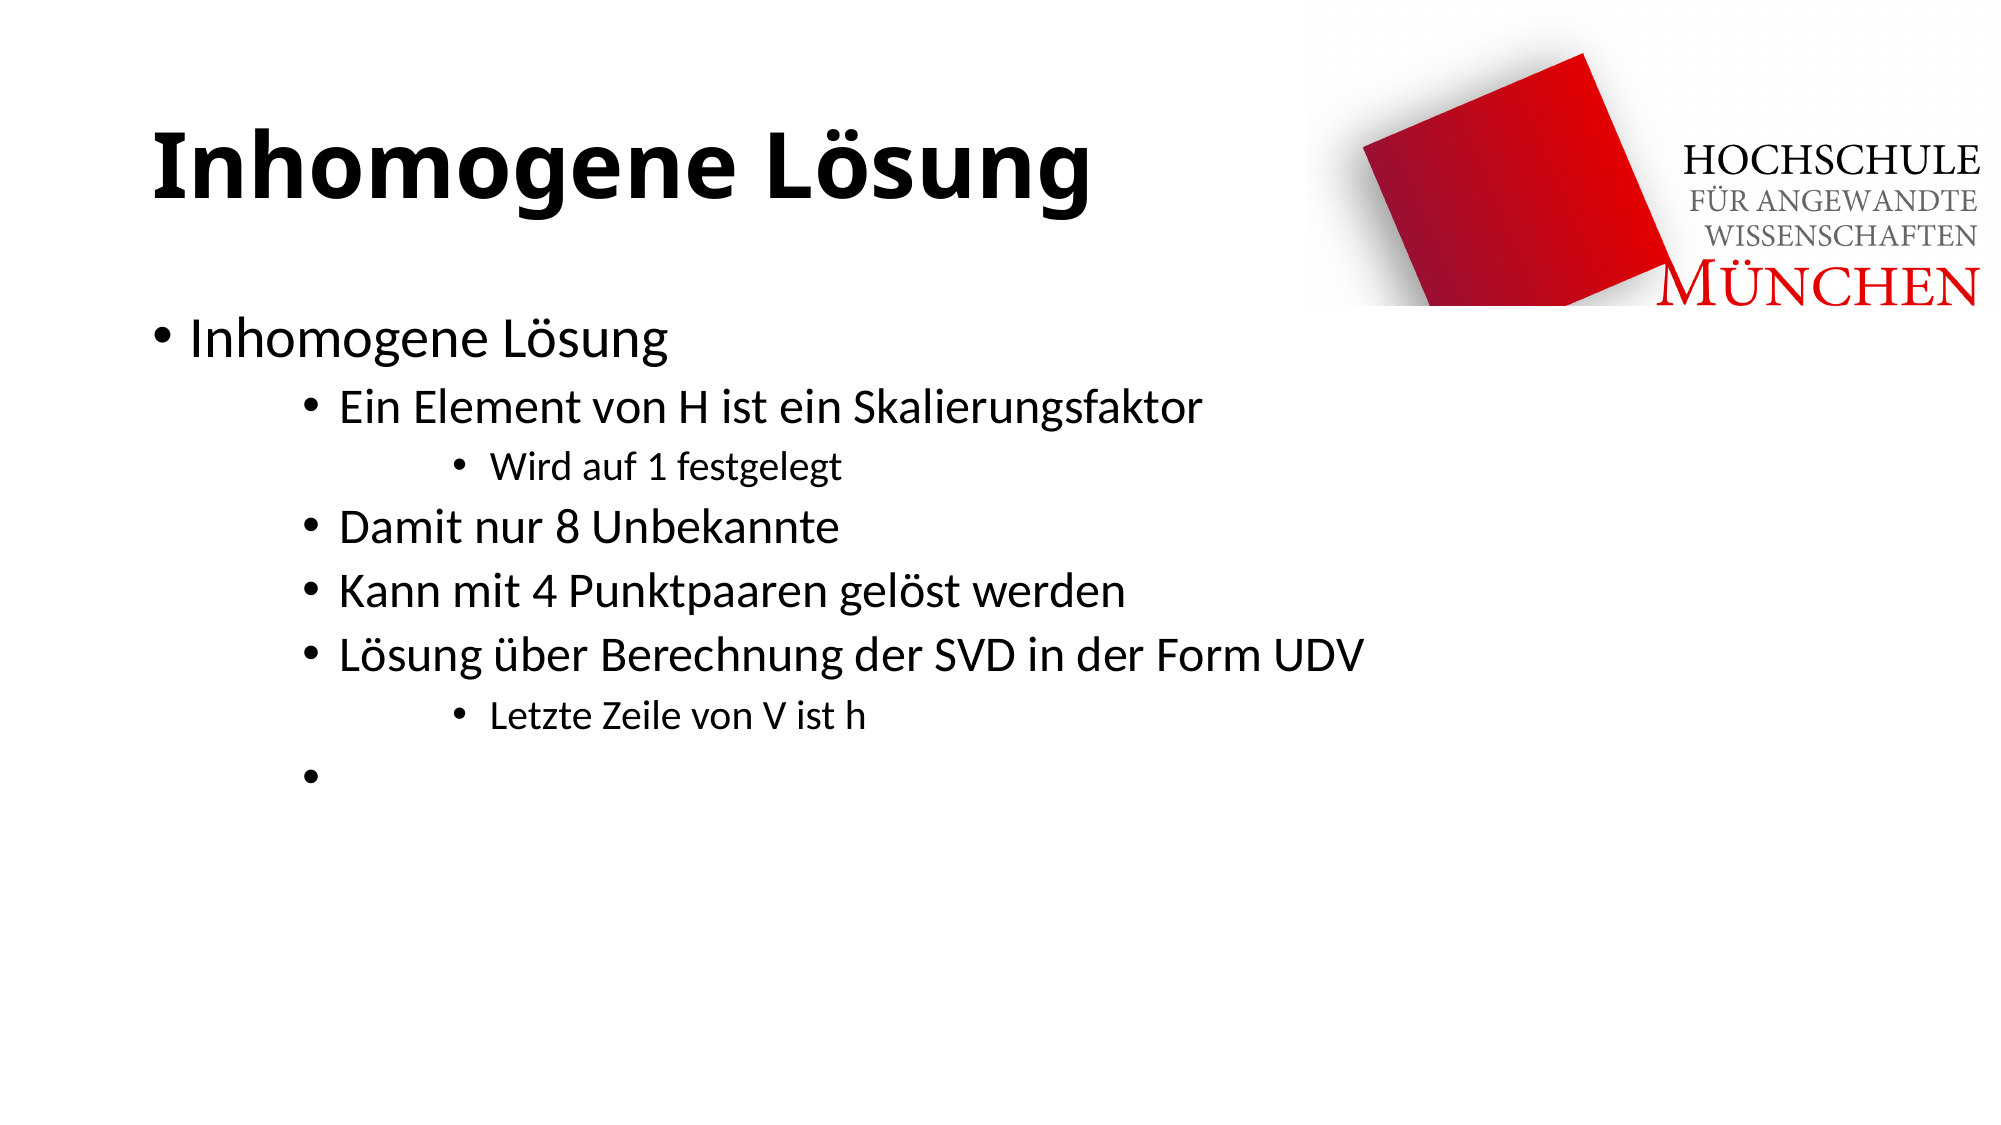

# Inhomogene Lösung
Inhomogene Lösung
Ein Element von H ist ein Skalierungsfaktor
Wird auf 1 festgelegt
Damit nur 8 Unbekannte
Kann mit 4 Punktpaaren gelöst werden
Lösung über Berechnung der SVD in der Form UDV
Letzte Zeile von V ist h